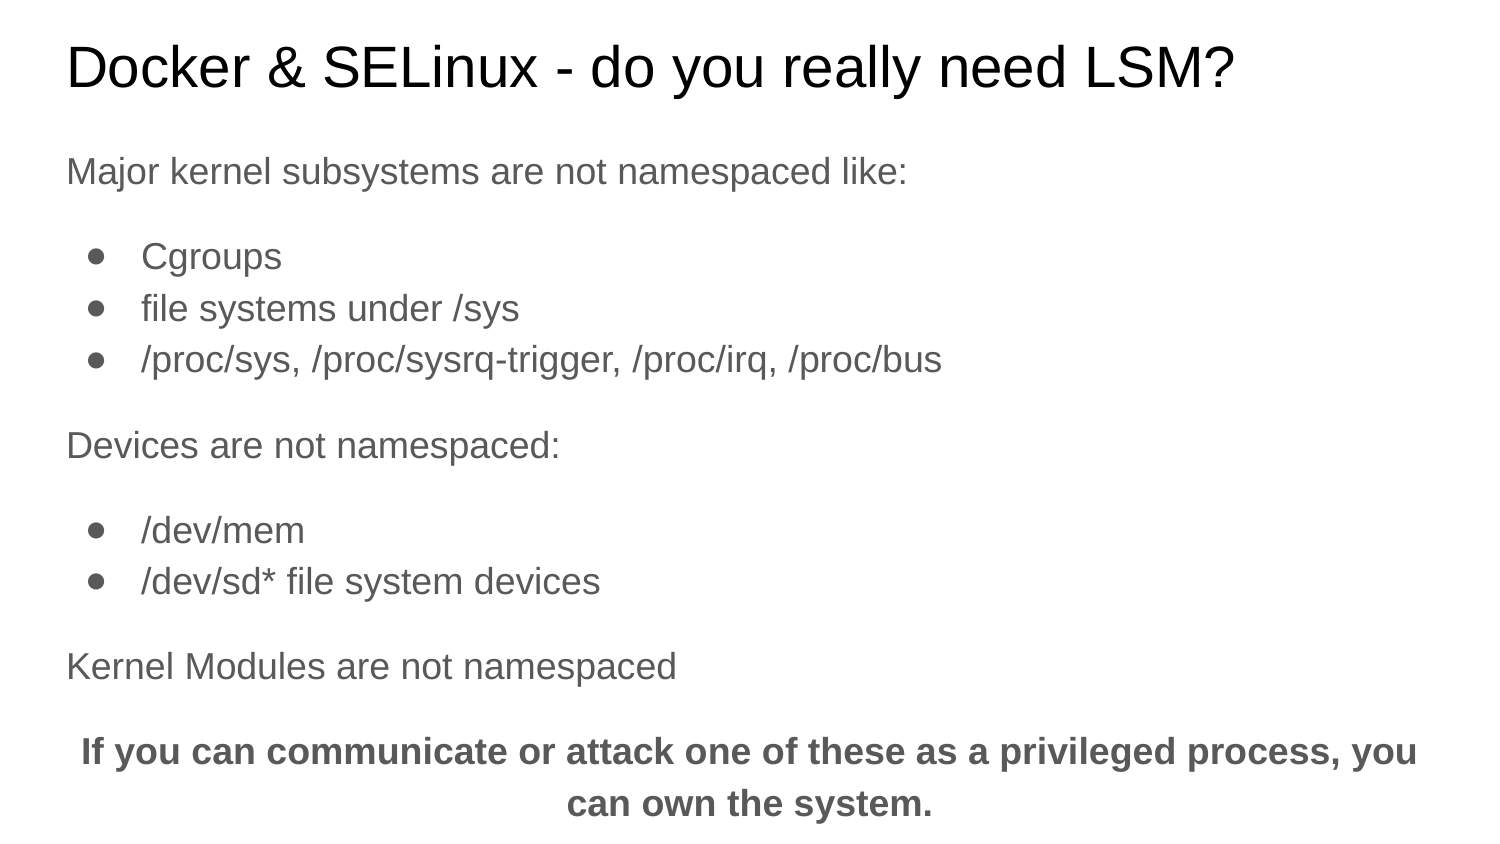

# Docker & SELinux - do you really need LSM?
Major kernel subsystems are not namespaced like:
Cgroups
file systems under /sys
/proc/sys, /proc/sysrq-trigger, /proc/irq, /proc/bus
Devices are not namespaced:
/dev/mem
/dev/sd* file system devices
Kernel Modules are not namespaced
If you can communicate or attack one of these as a privileged process, you can own the system.